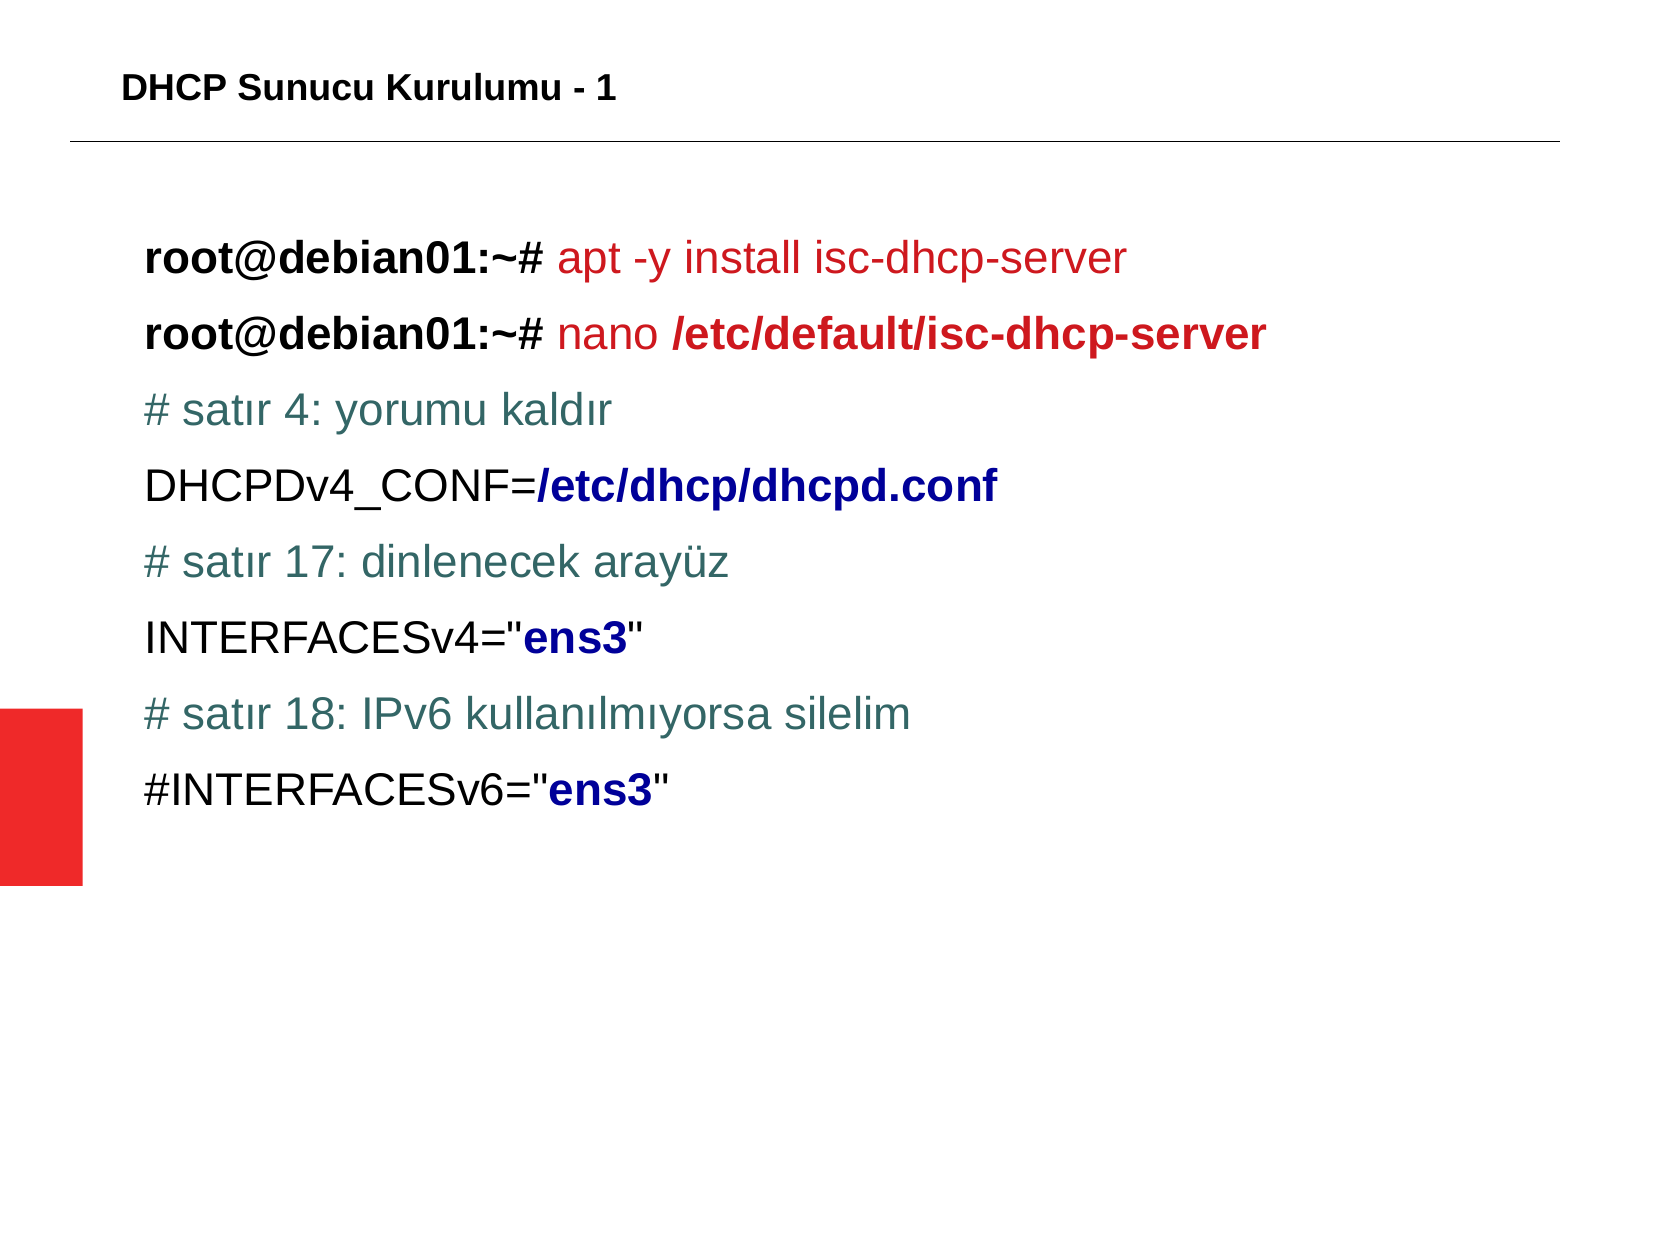

DHCP Sunucu Kurulumu - 1
root@debian01:~# apt -y install isc-dhcp-server
root@debian01:~# nano /etc/default/isc-dhcp-server
# satır 4: yorumu kaldır
DHCPDv4_CONF=/etc/dhcp/dhcpd.conf
# satır 17: dinlenecek arayüz
INTERFACESv4="ens3"
# satır 18: IPv6 kullanılmıyorsa silelim
#INTERFACESv6="ens3"